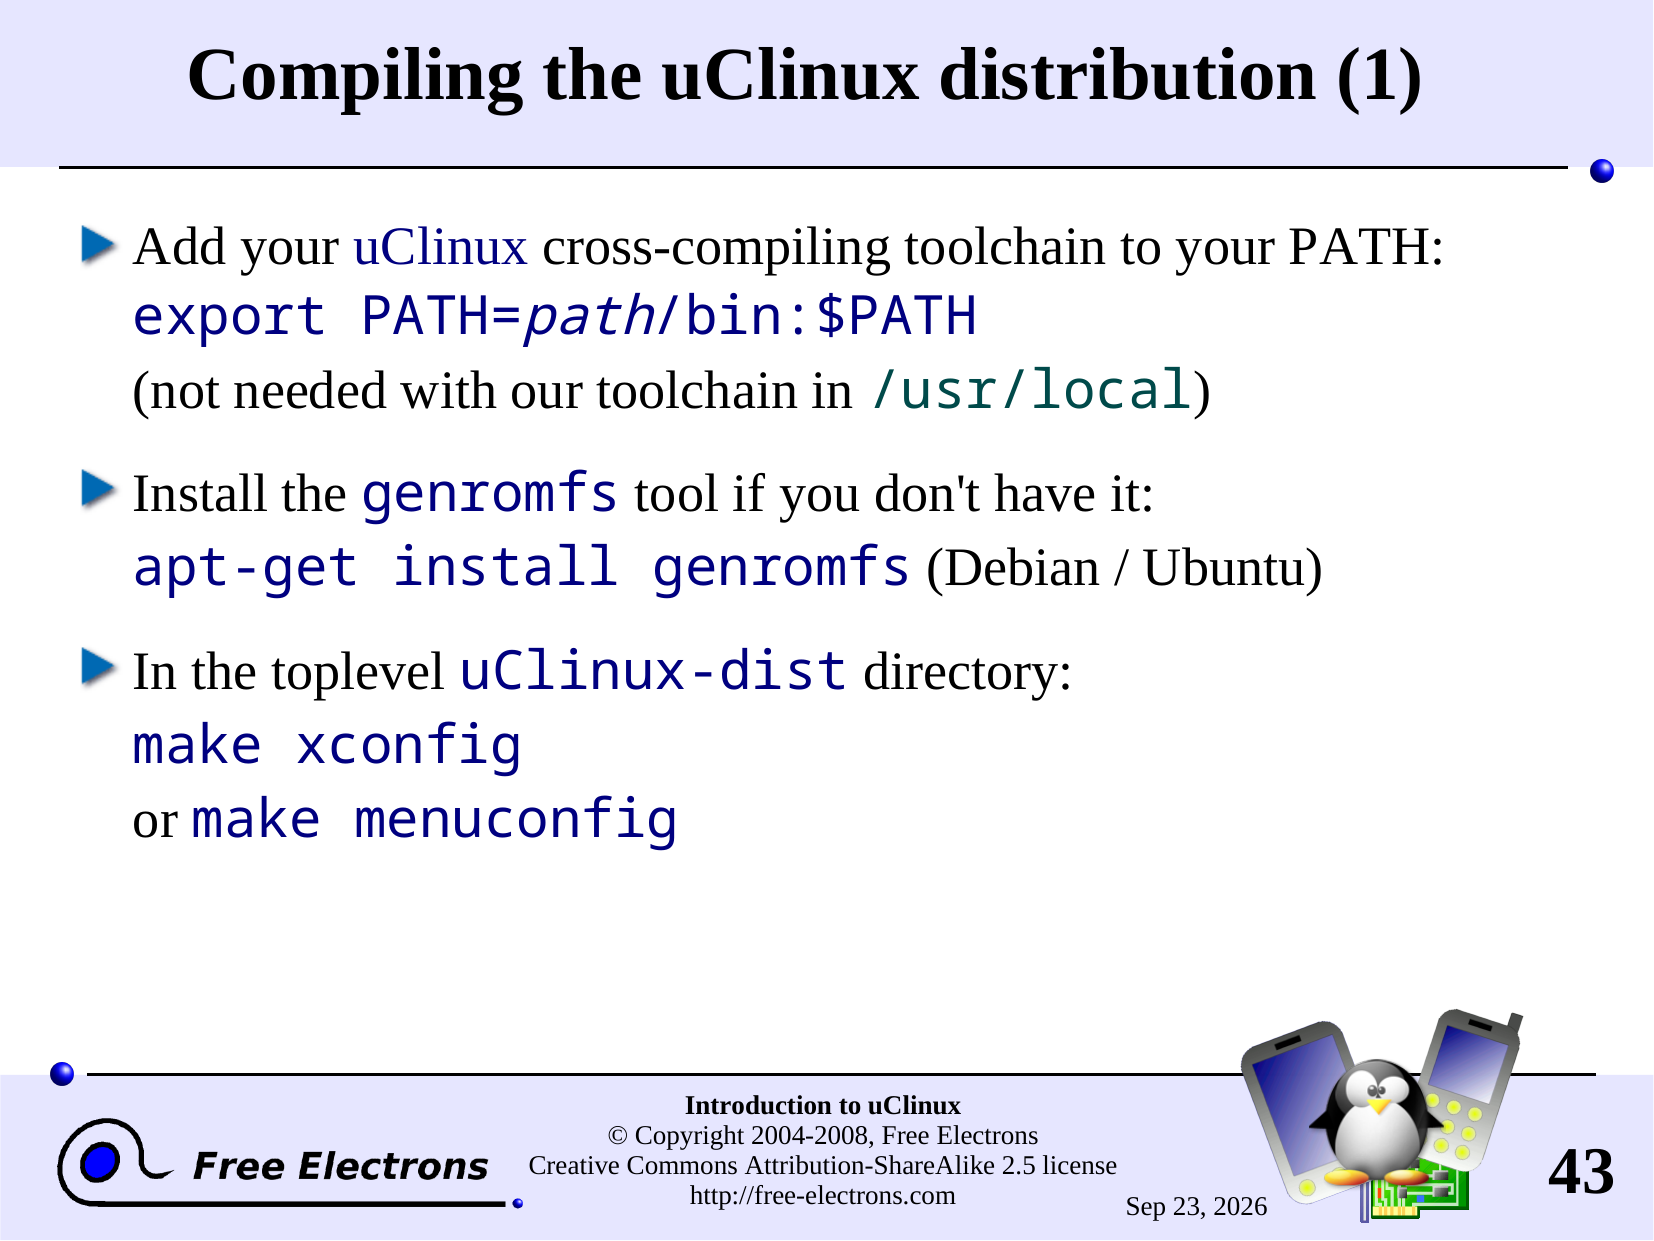

# Compiling the uClinux distribution (1)
Add your uClinux cross-compiling toolchain to your PATH:
export PATH=path/bin:$PATH
(not needed with our toolchain in /usr/local)
Install the genromfs tool if you don't have it:
apt-get install genromfs (Debian / Ubuntu)
In the toplevel uClinux-dist directory:
make xconfig
or make menuconfig